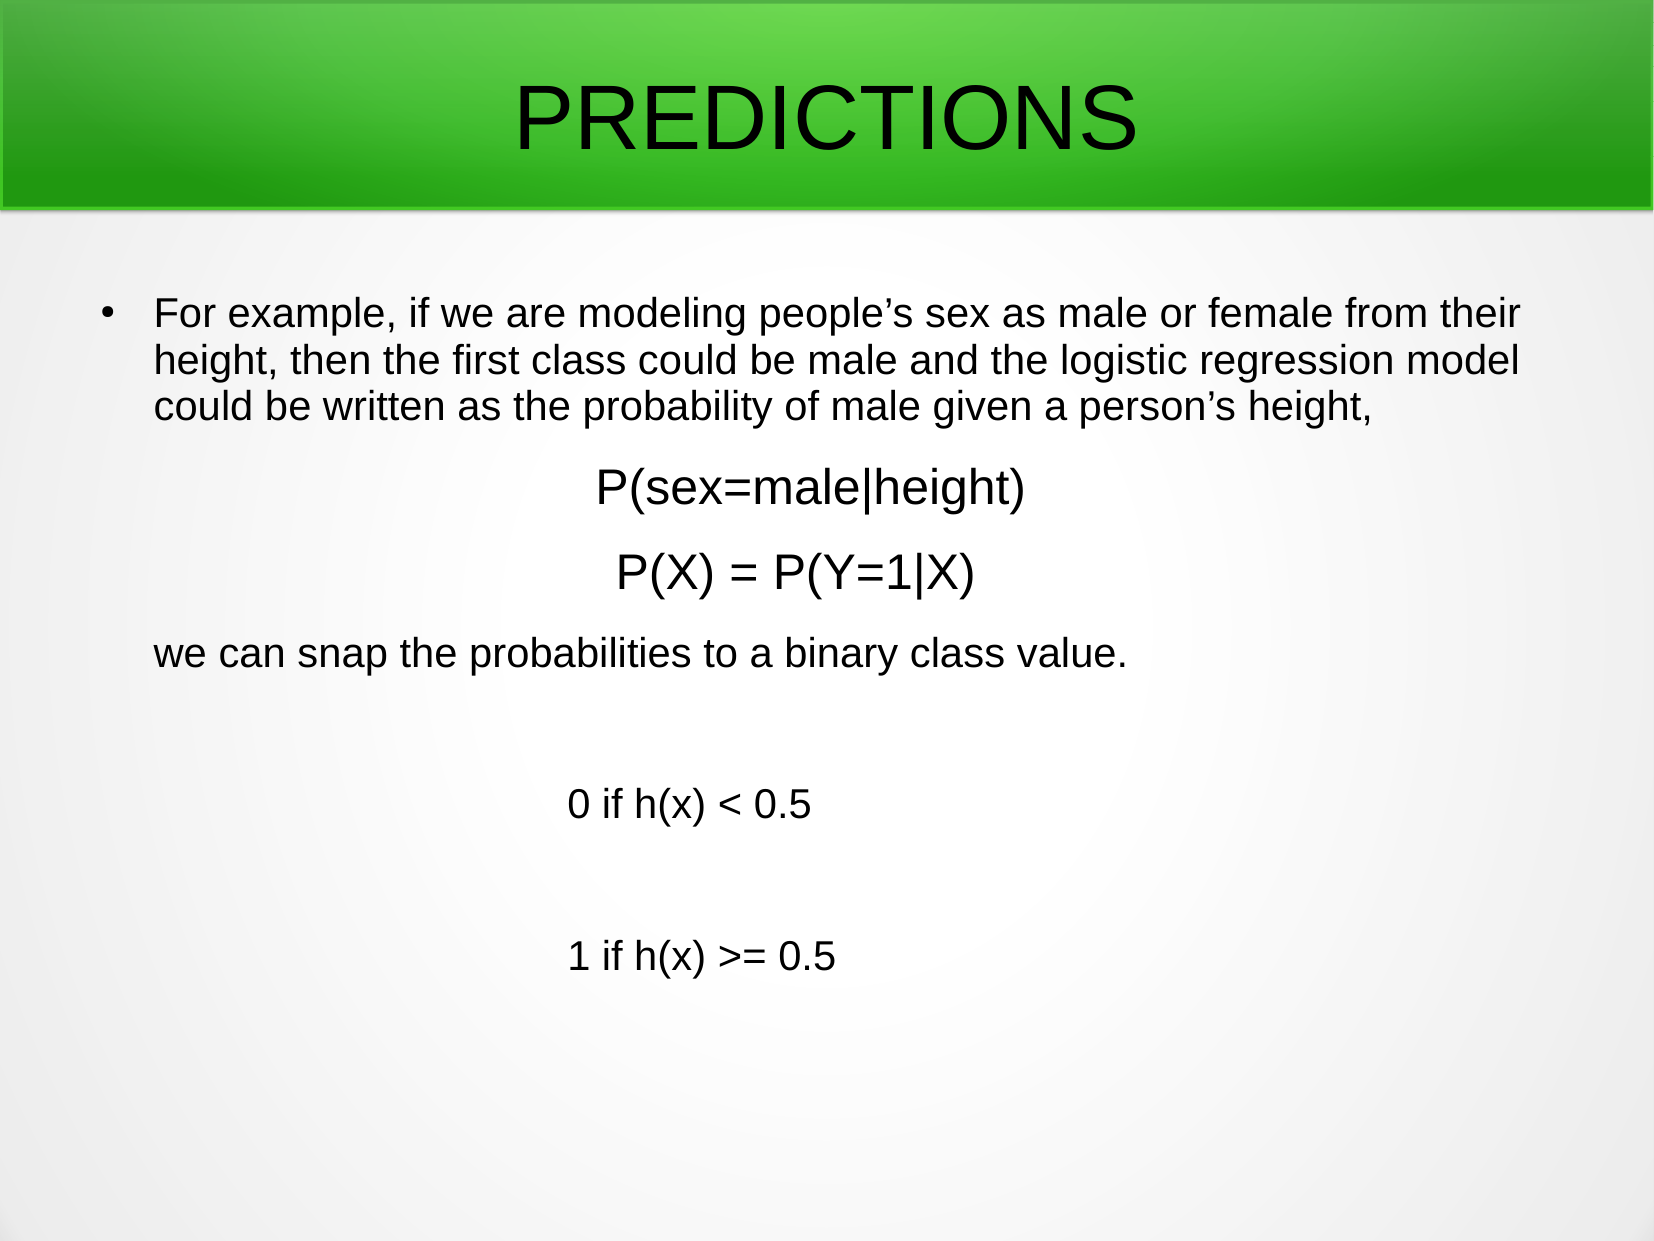

# PREDICTIONS
For example, if we are modeling people’s sex as male or female from their height, then the first class could be male and the logistic regression model could be written as the probability of male given a person’s height,
 P(sex=male|height)
 P(X) = P(Y=1|X)
we can snap the probabilities to a binary class value.
 0 if h(x) < 0.5
 1 if h(x) >= 0.5